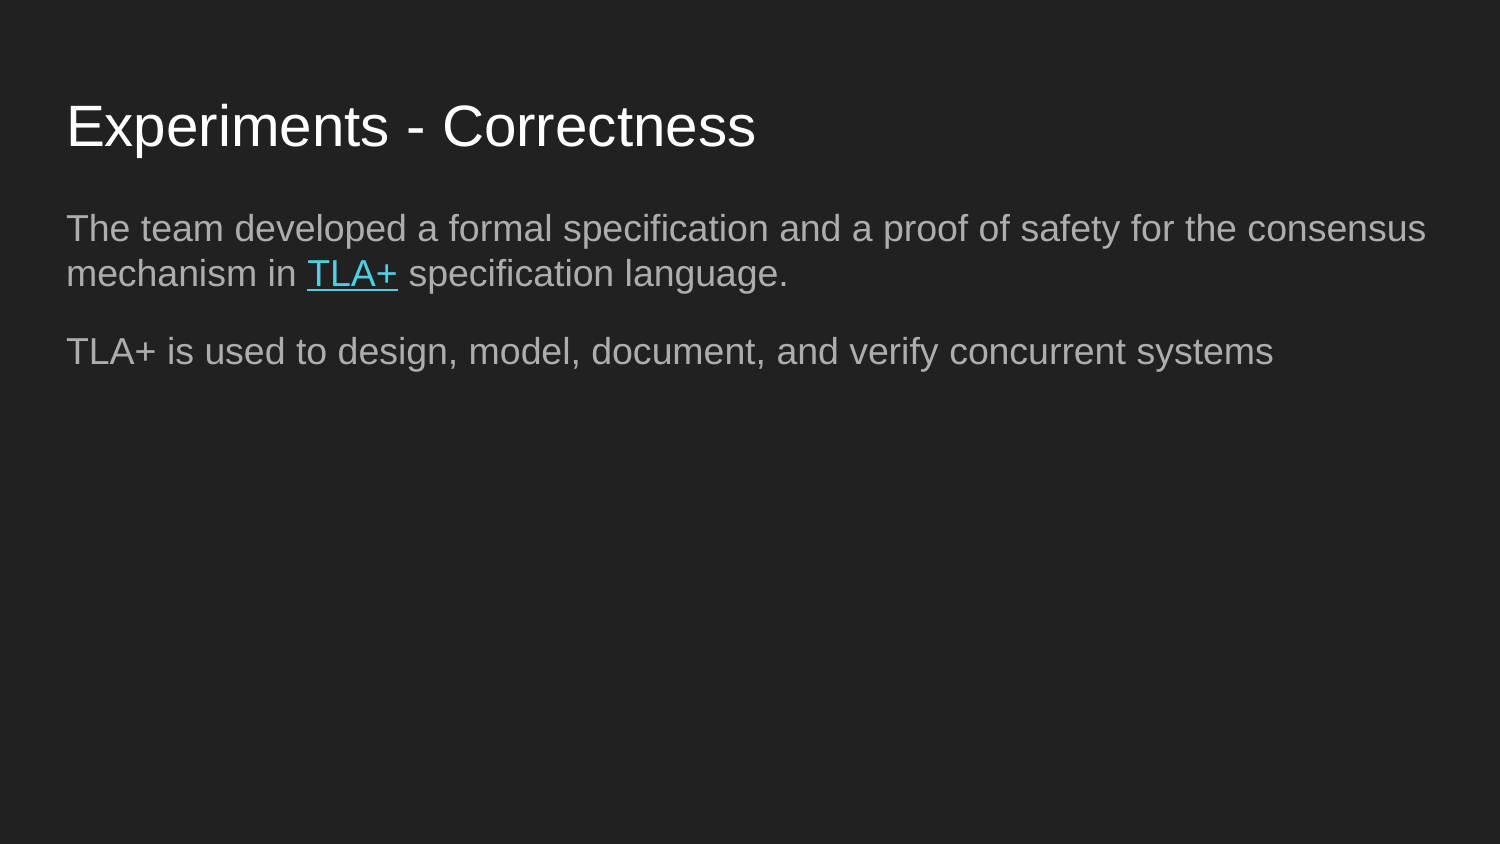

Experiments - Correctness
# The team developed a formal specification and a proof of safety for the consensus mechanism in TLA+ specification language.
TLA+ is used to design, model, document, and verify concurrent systems